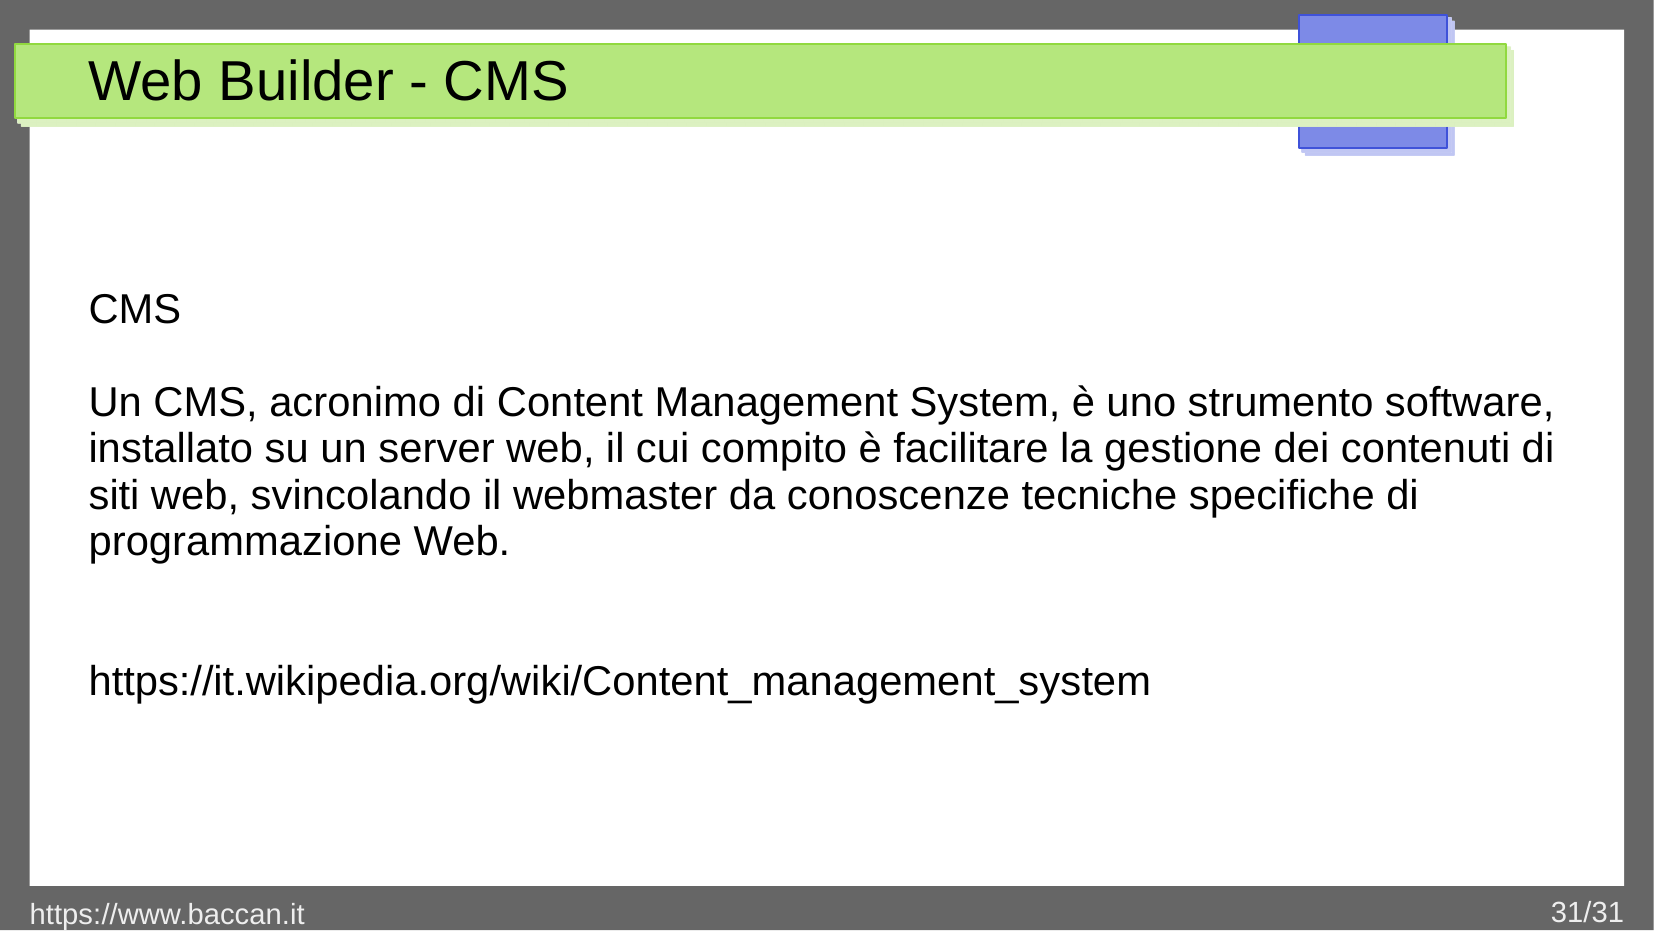

# Web Builder - CMS
CMS
Un CMS, acronimo di Content Management System, è uno strumento software, installato su un server web, il cui compito è facilitare la gestione dei contenuti di siti web, svincolando il webmaster da conoscenze tecniche specifiche di programmazione Web.
https://it.wikipedia.org/wiki/Content_management_system
31
https://www.baccan.it